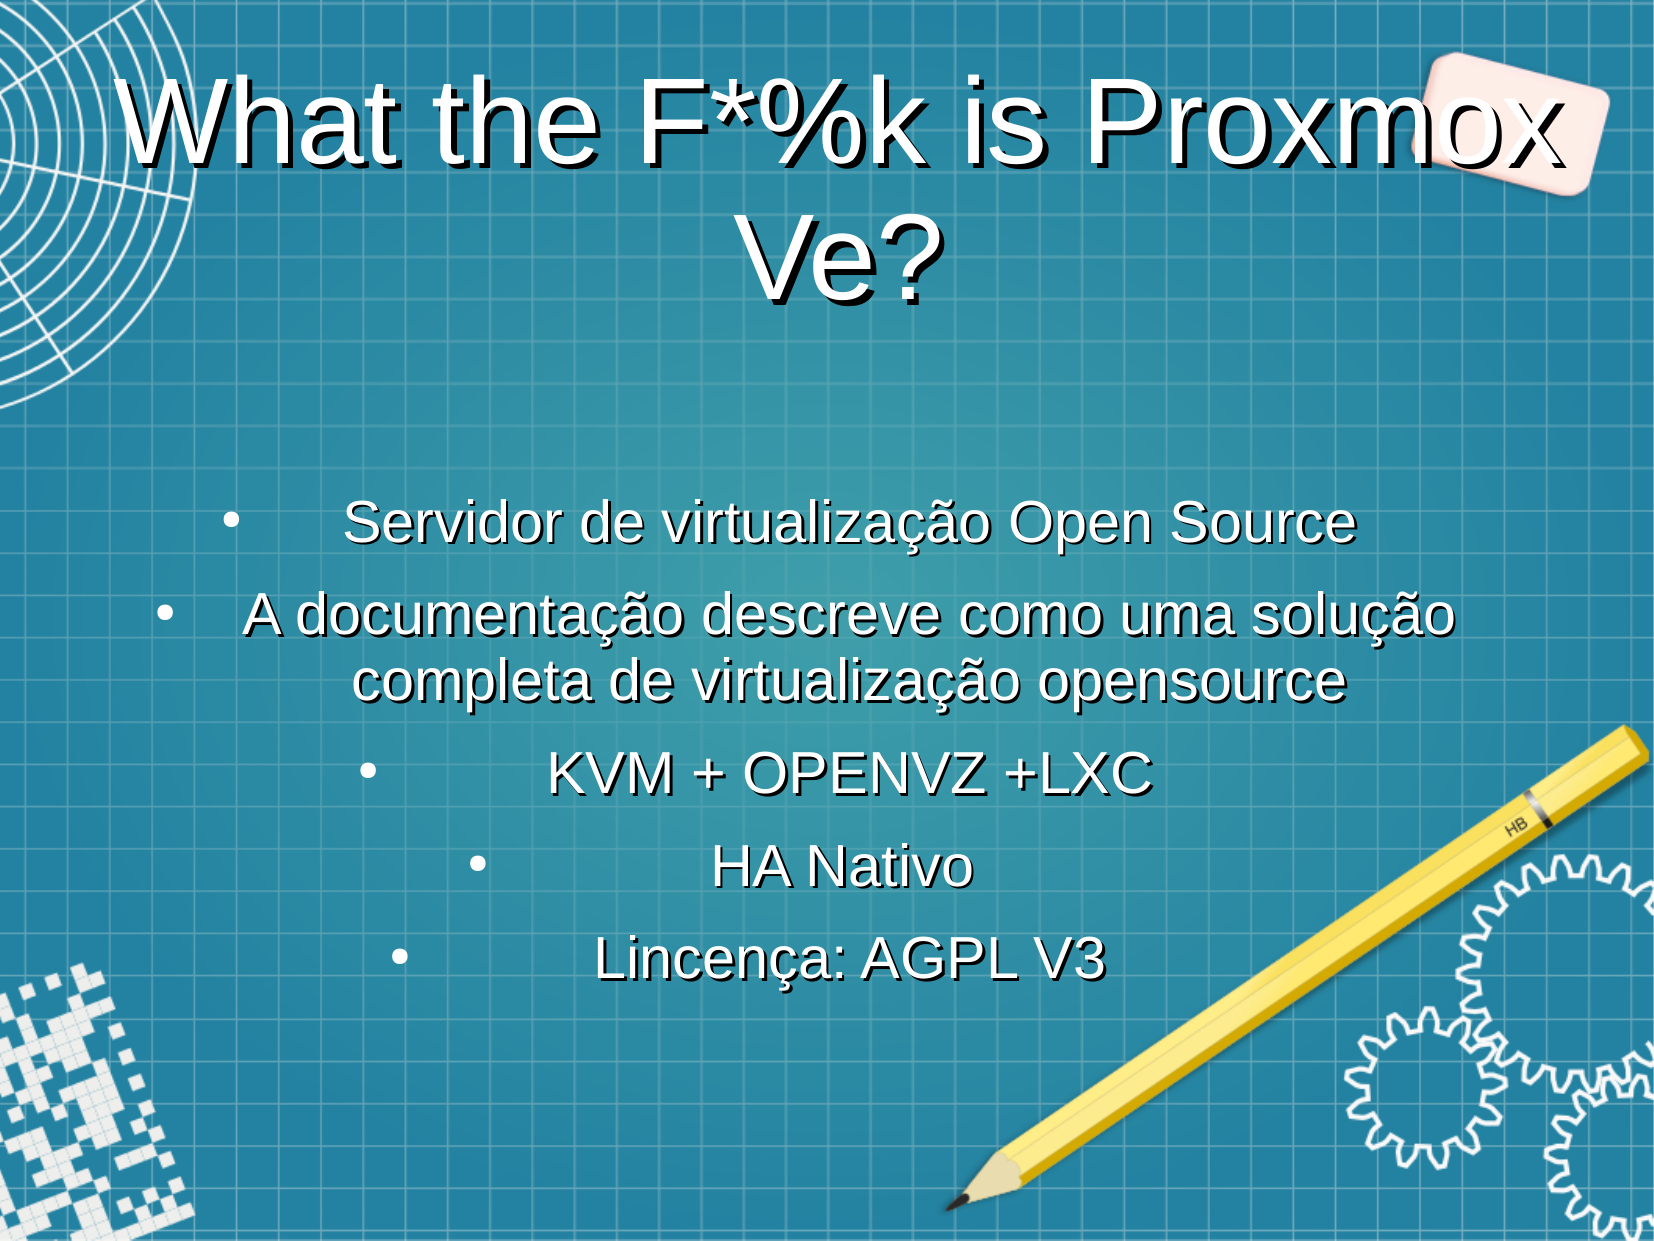

# What the F*%k is Proxmox Ve?
Servidor de virtualização Open Source
A documentação descreve como uma solução completa de virtualização opensource
KVM + OPENVZ +LXC
HA Nativo
Lincença: AGPL V3